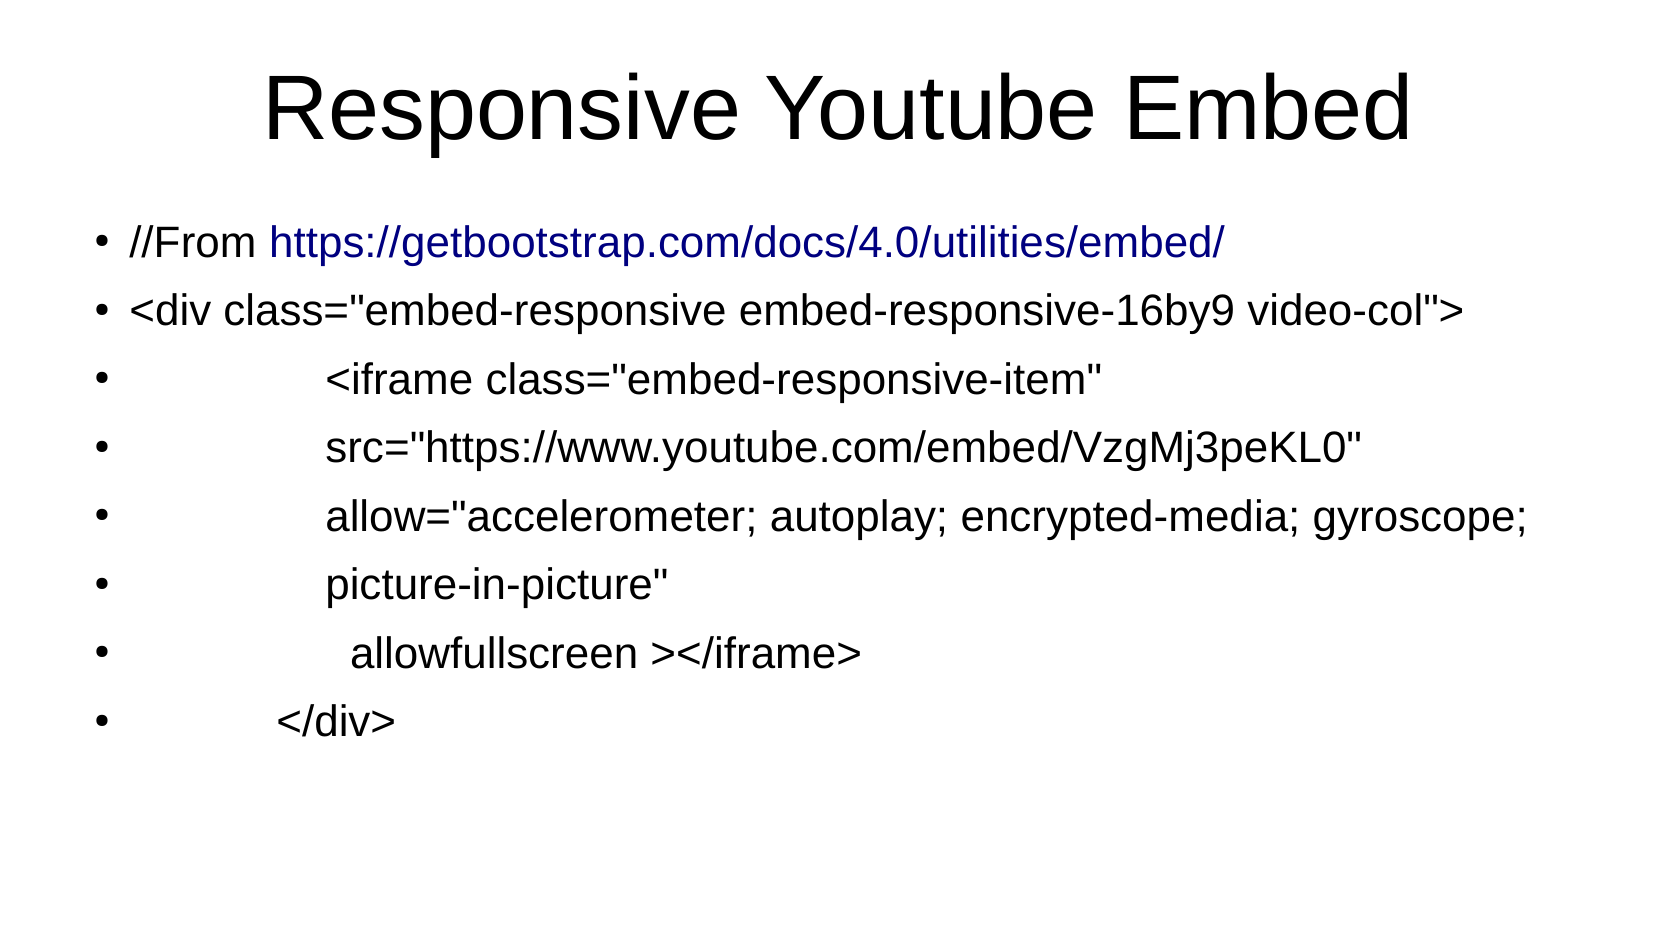

# Responsive Youtube Embed
//From https://getbootstrap.com/docs/4.0/utilities/embed/
<div class="embed-responsive embed-responsive-16by9 video-col">
 <iframe class="embed-responsive-item"
 src="https://www.youtube.com/embed/VzgMj3peKL0"
 allow="accelerometer; autoplay; encrypted-media; gyroscope;
 picture-in-picture"
 allowfullscreen ></iframe>
 </div>